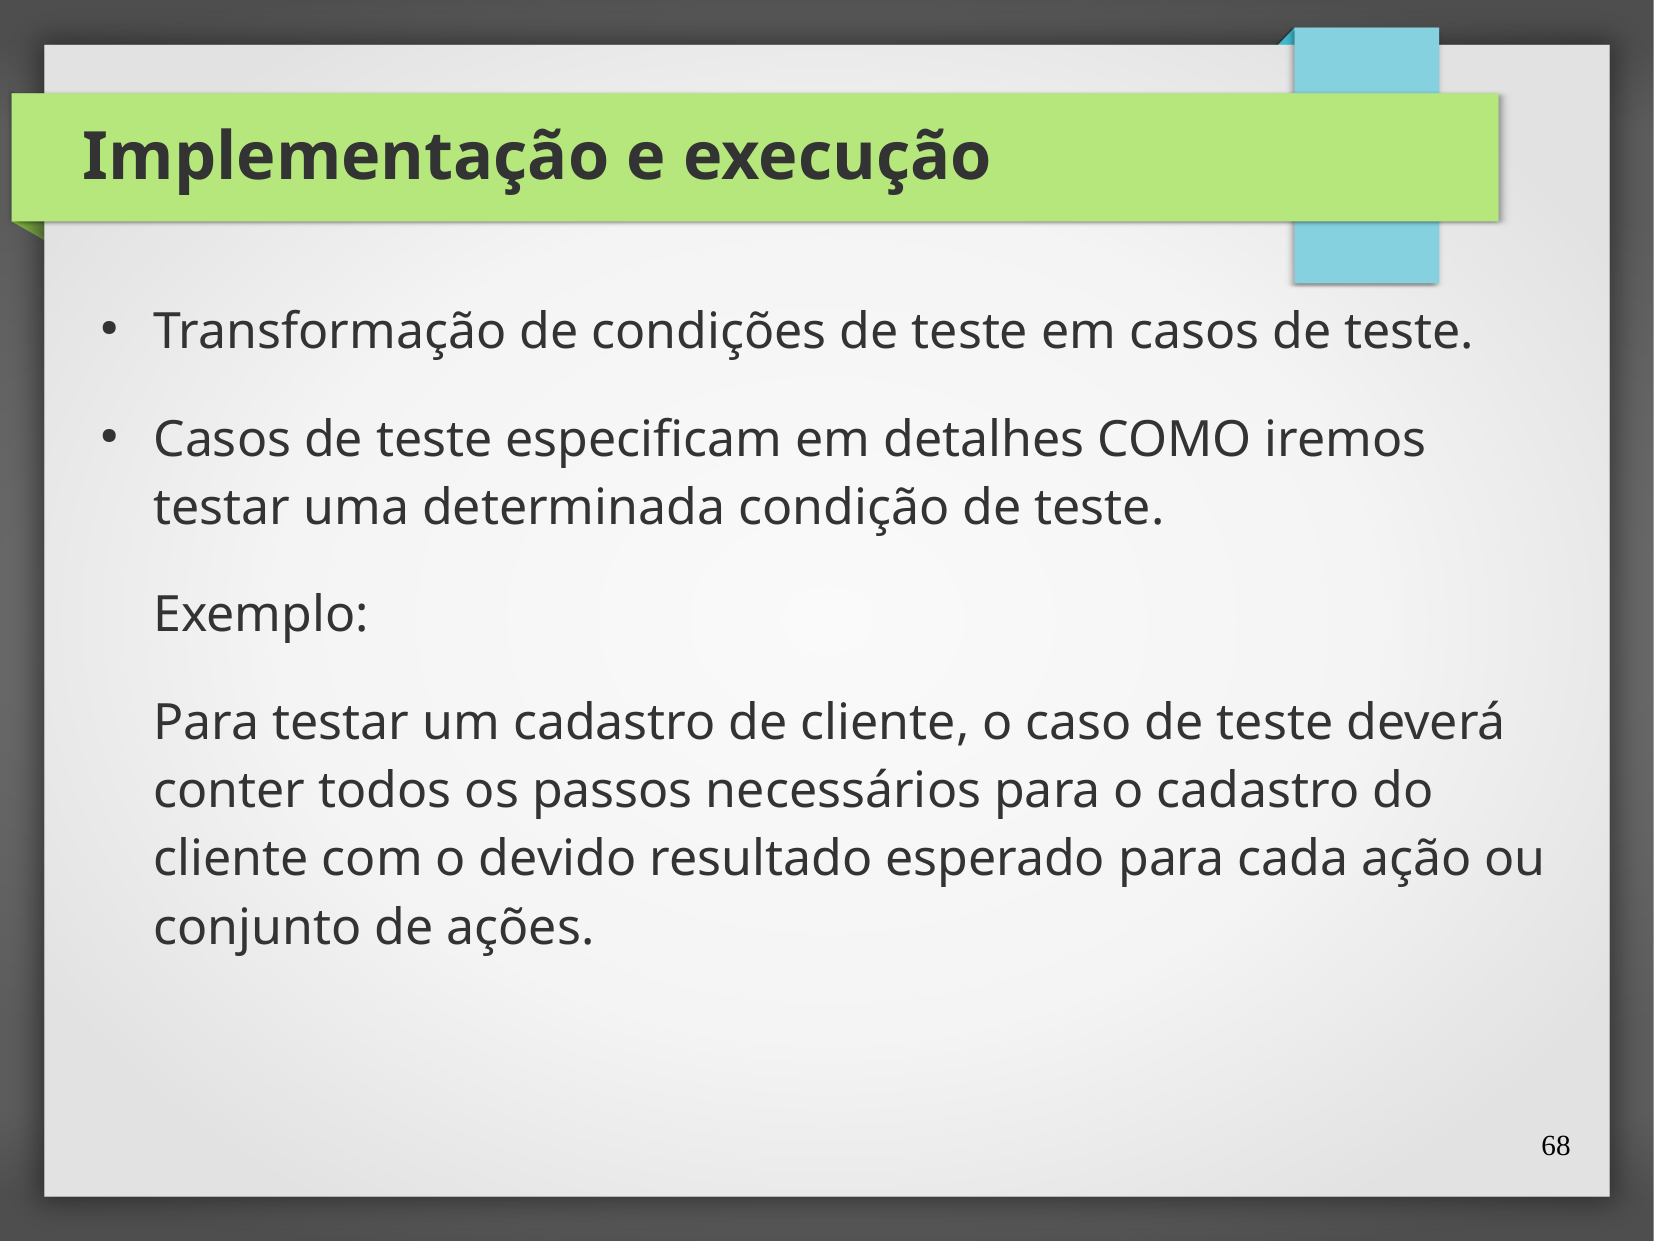

# Implementação e execução
Transformação de condições de teste em casos de teste.
Casos de teste especificam em detalhes COMO iremos testar uma determinada condição de teste.
Exemplo:
Para testar um cadastro de cliente, o caso de teste deverá conter todos os passos necessários para o cadastro do cliente com o devido resultado esperado para cada ação ou conjunto de ações.
68